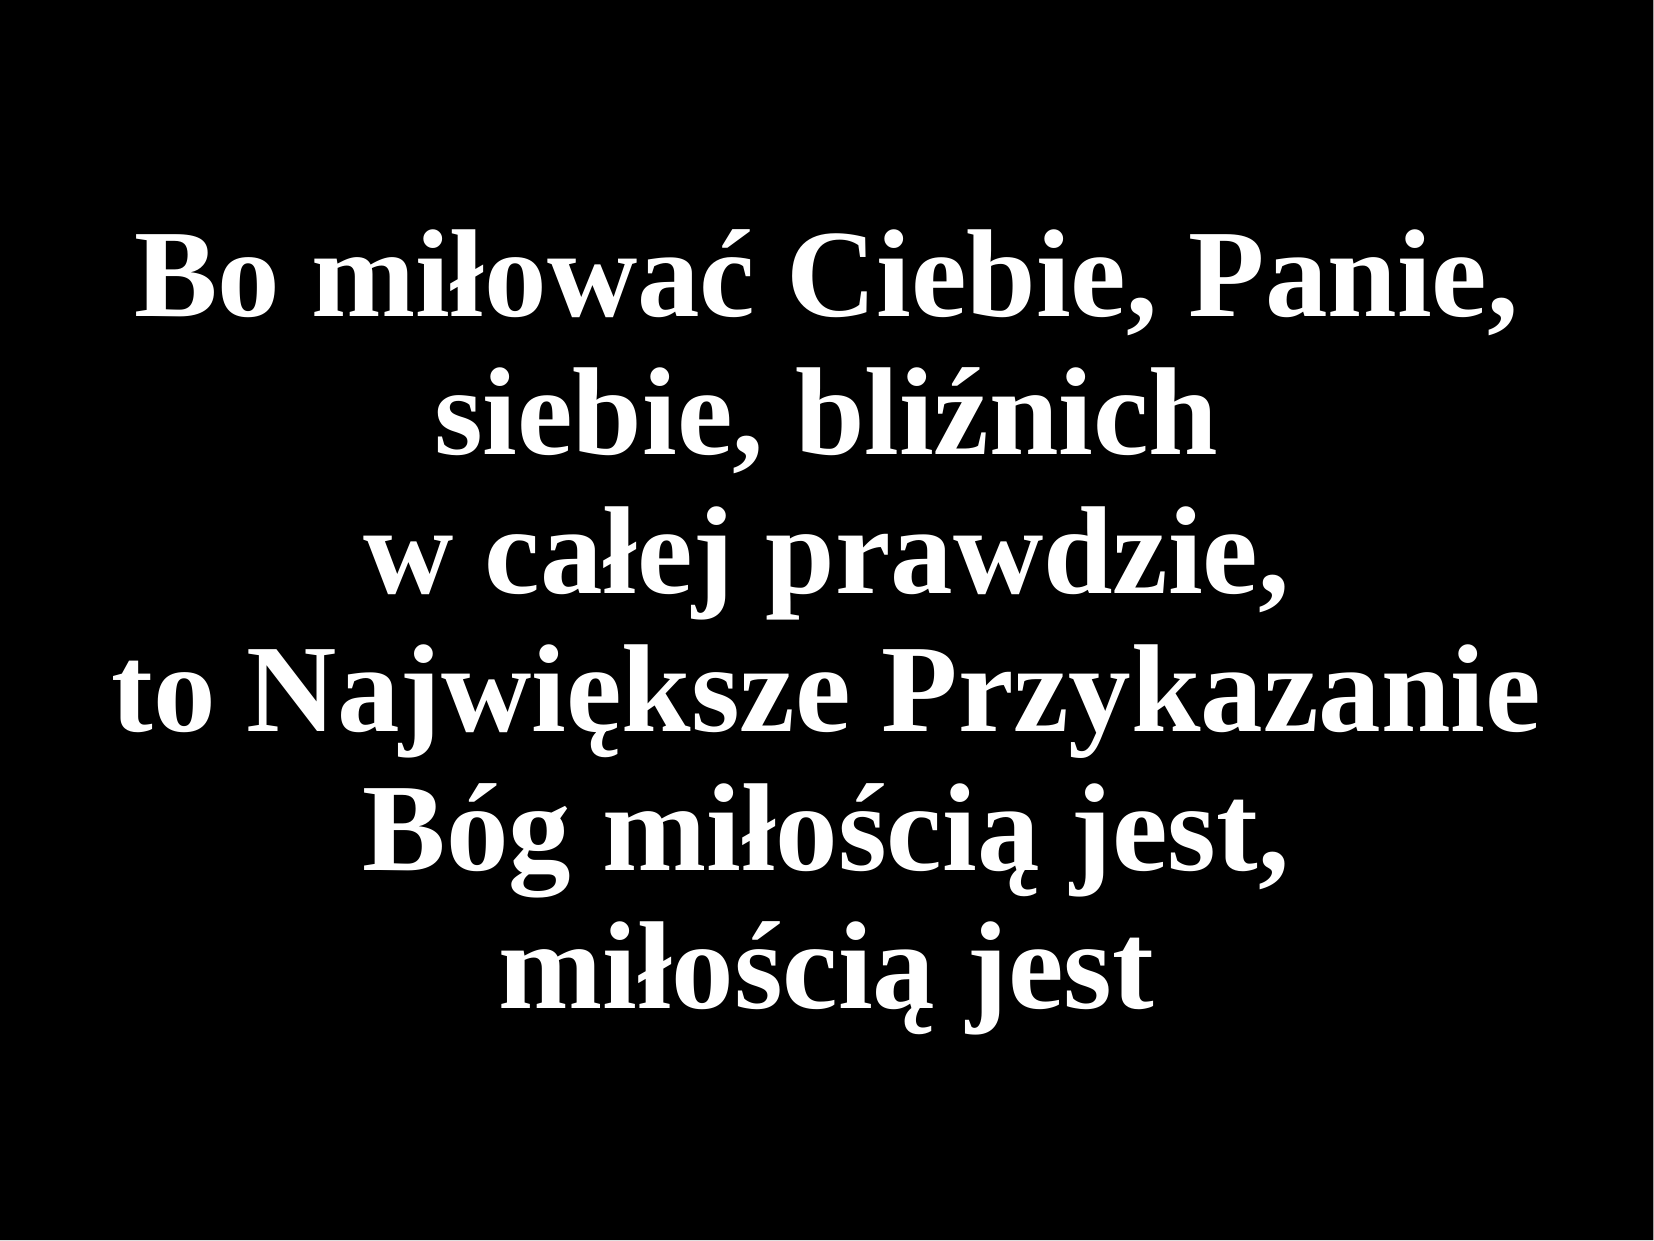

# Bo miłować Ciebie, Panie, siebie, bliźnich w całej prawdzie, to Największe Przykazanie Bóg miłością jest, miłością jest